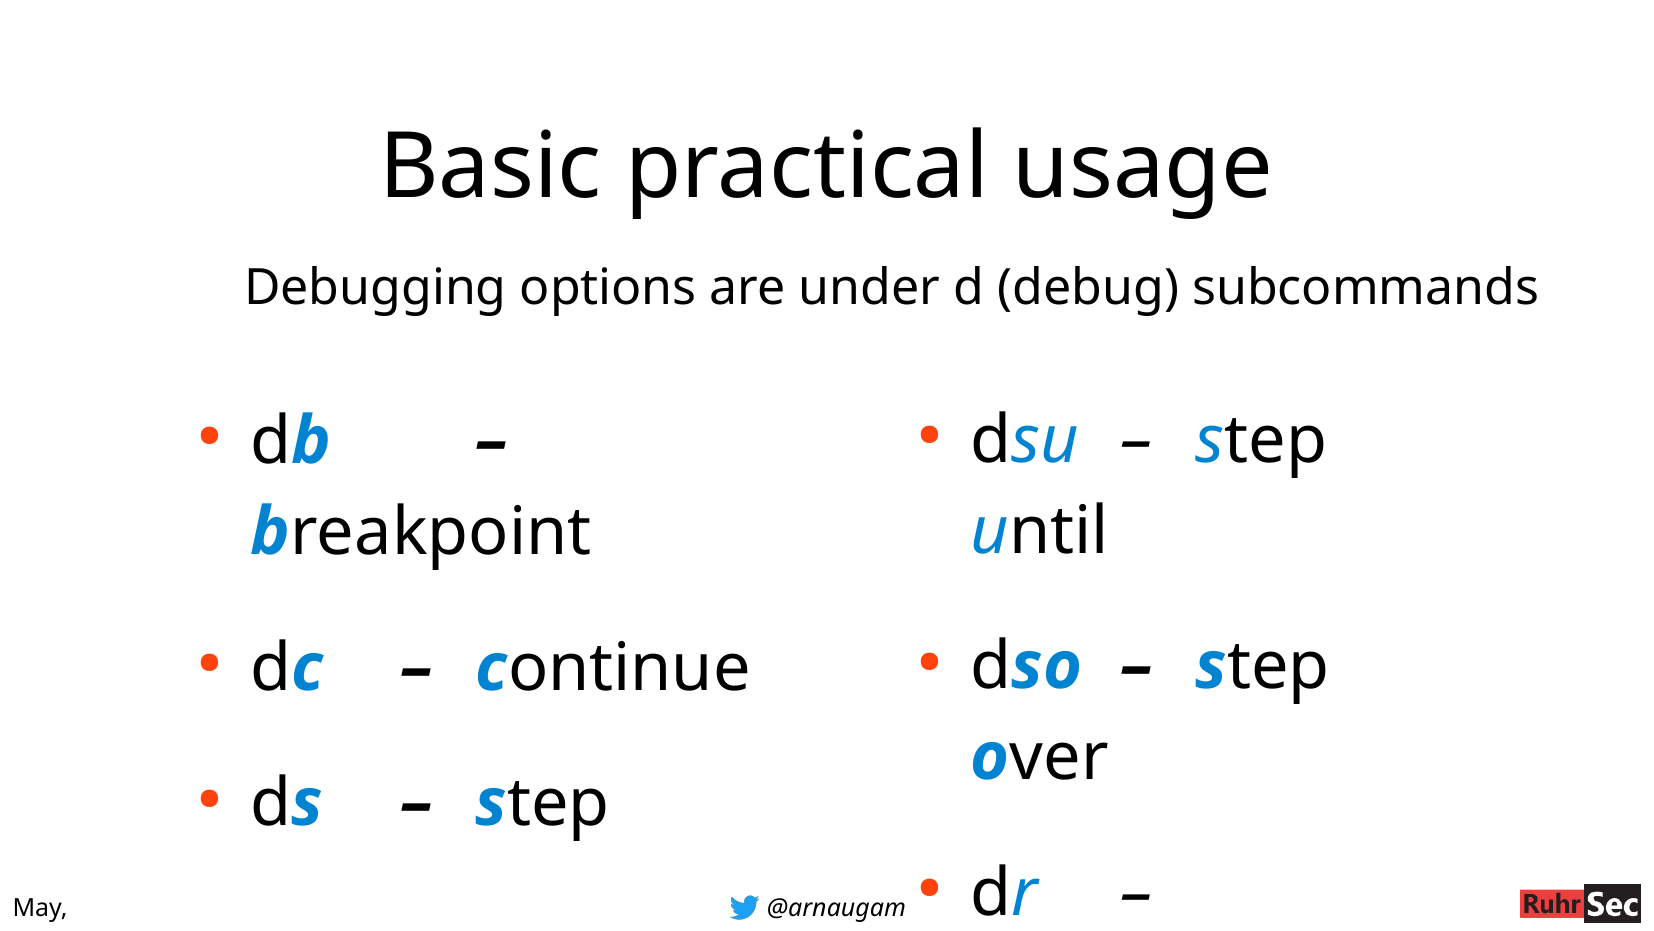

# Basic practical usage
Debugging options are under d (debug) subcommands
dsu	–	step until
dso	–	step over
dr		–	registers
db		–	breakpoint
dc		–	continue
ds		–	step